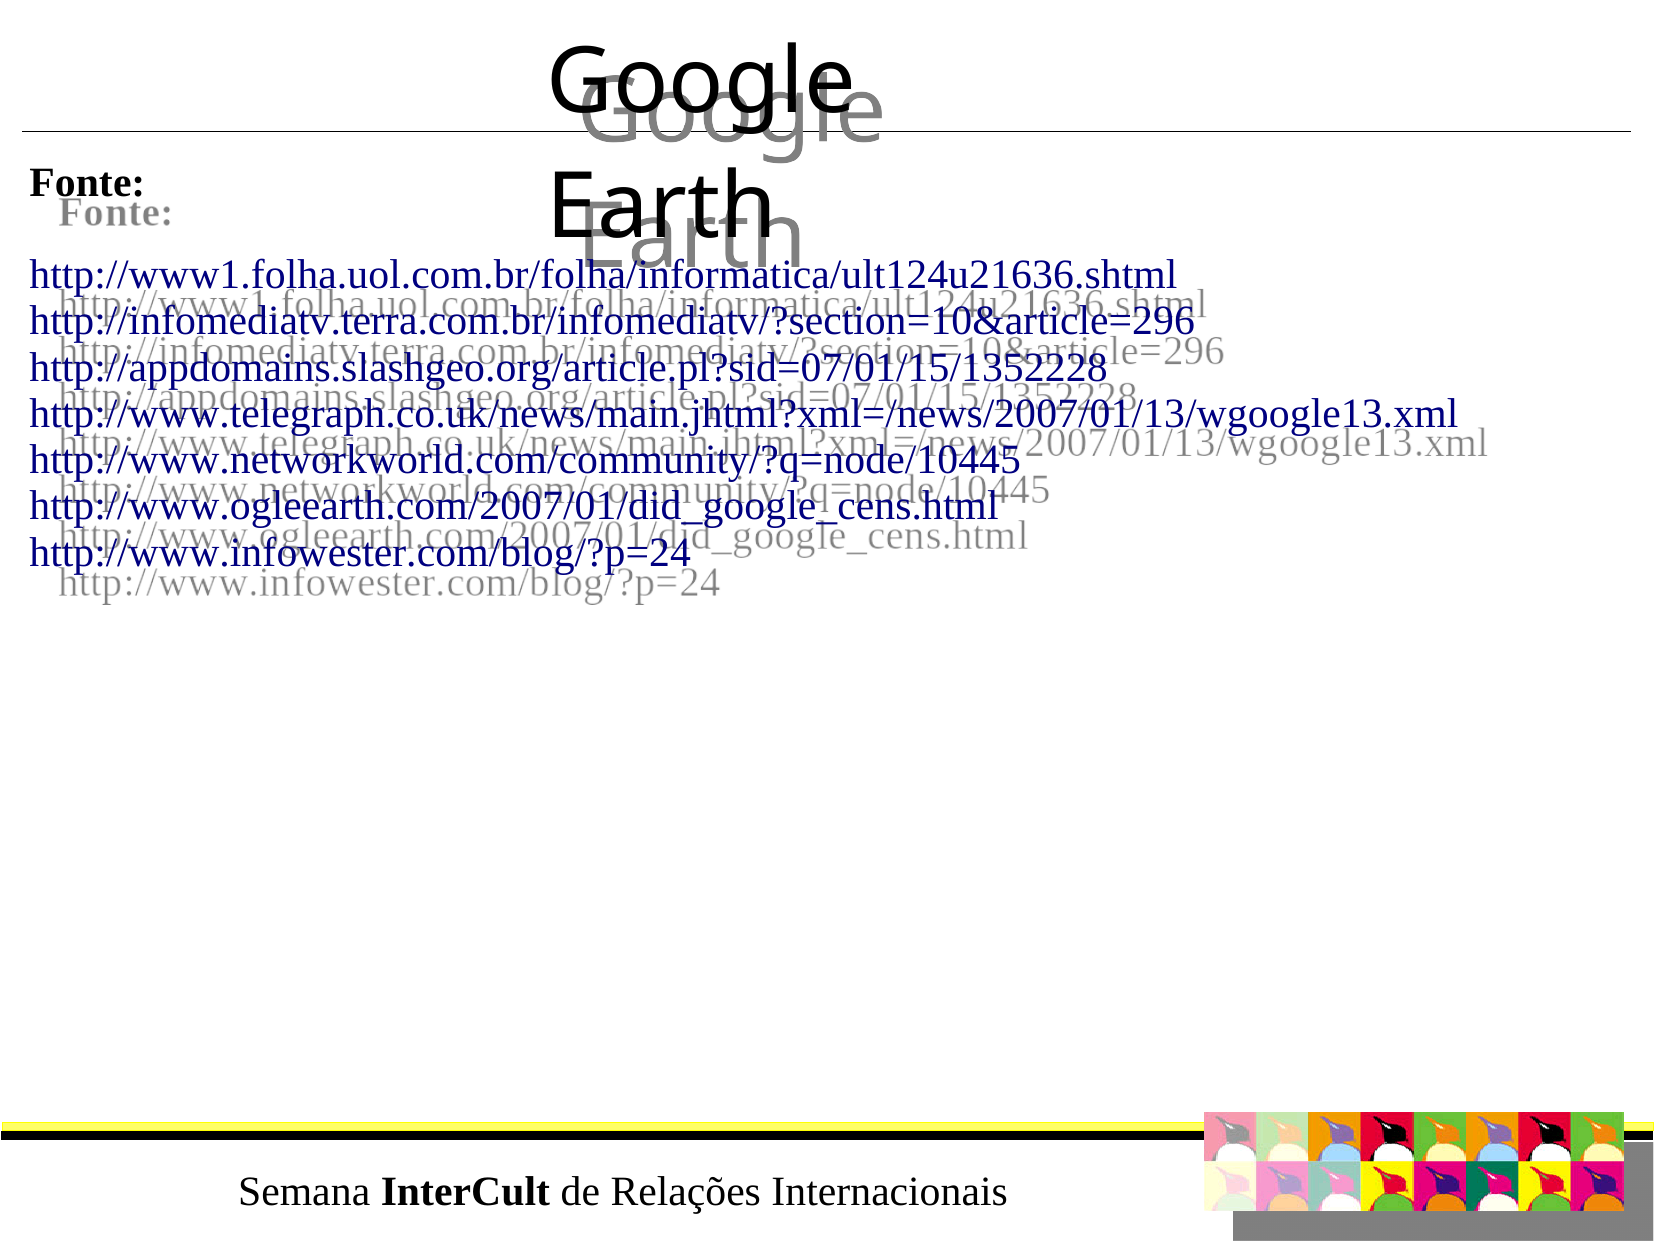

Google Earth
Fonte:
http://www1.folha.uol.com.br/folha/informatica/ult124u21636.shtml
http://infomediatv.terra.com.br/infomediatv/?section=10&article=296
http://appdomains.slashgeo.org/article.pl?sid=07/01/15/1352228
http://www.telegraph.co.uk/news/main.jhtml?xml=/news/2007/01/13/wgoogle13.xml
http://www.networkworld.com/community/?q=node/10445
http://www.ogleearth.com/2007/01/did_google_cens.html
http://www.infowester.com/blog/?p=24
Semana InterCult de Relações Internacionais